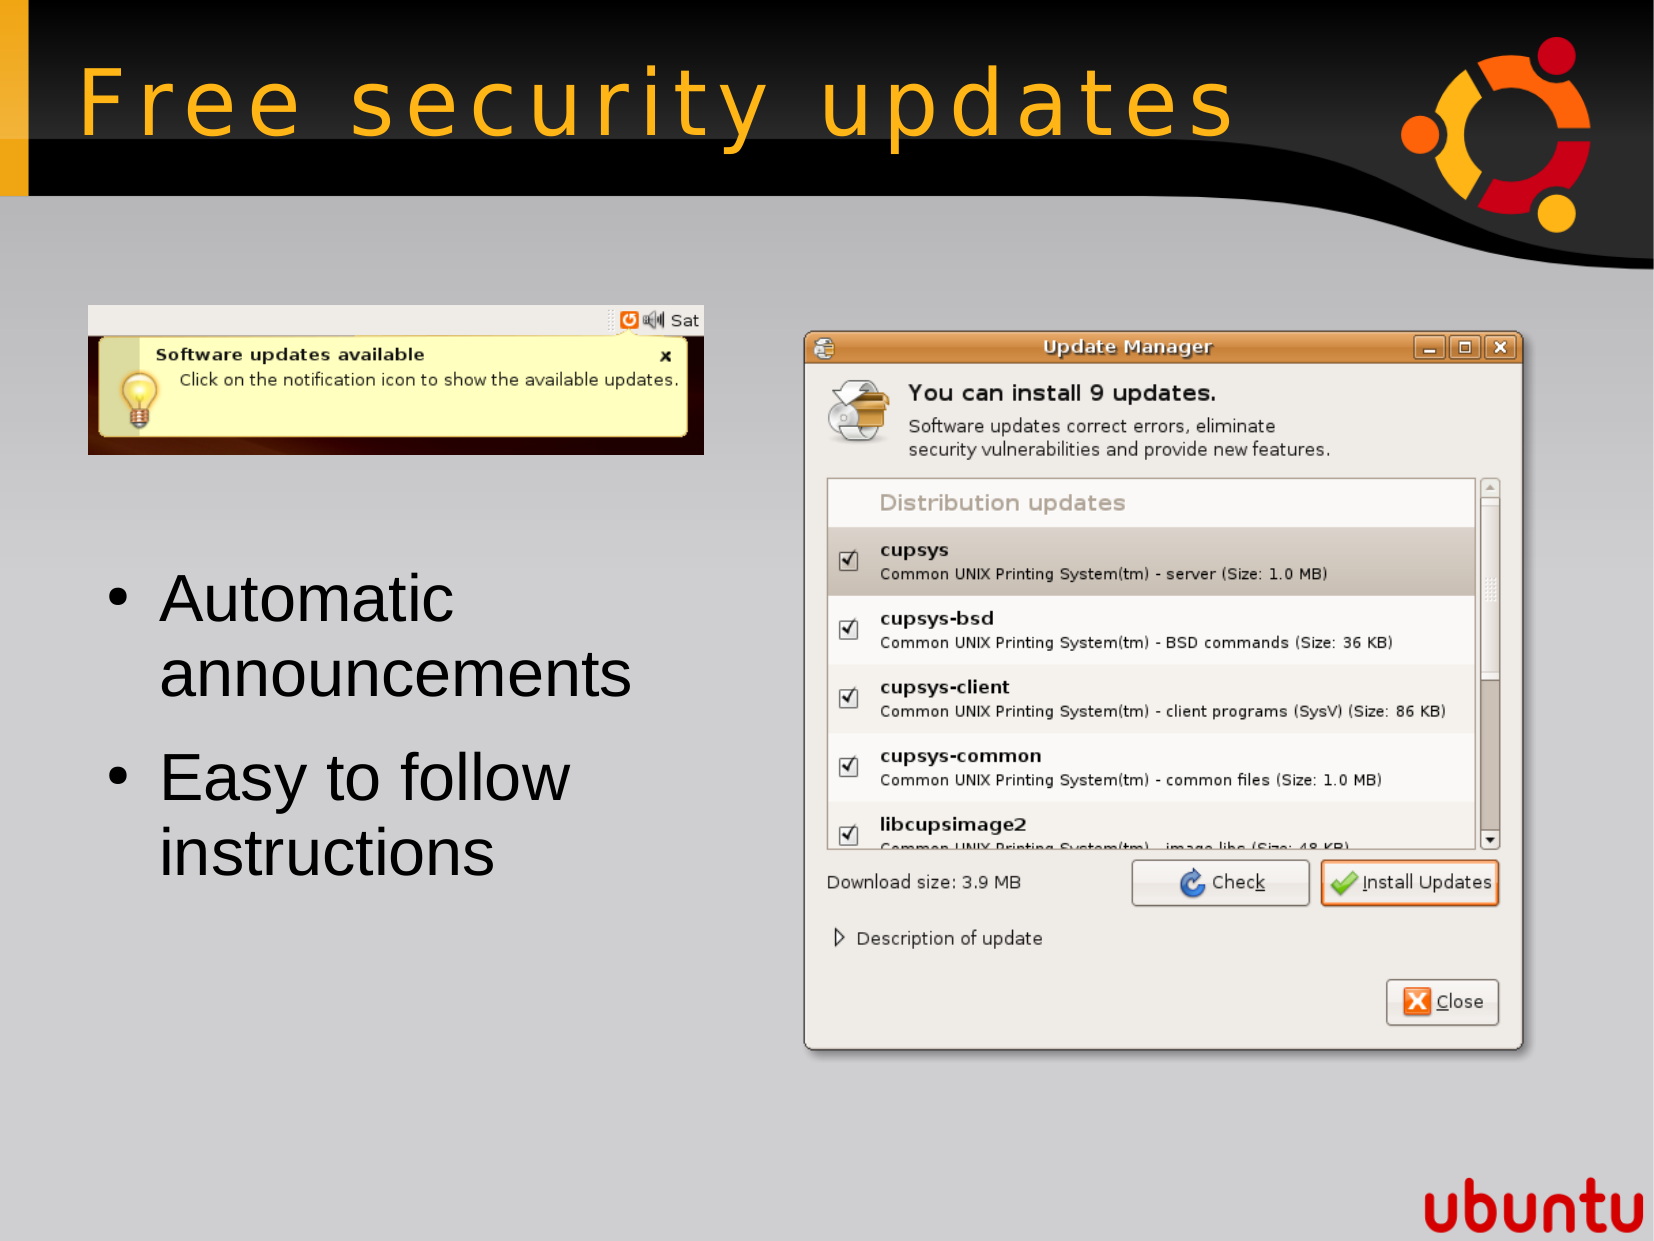

# Free security updates
Automatic announcements
Easy to follow instructions